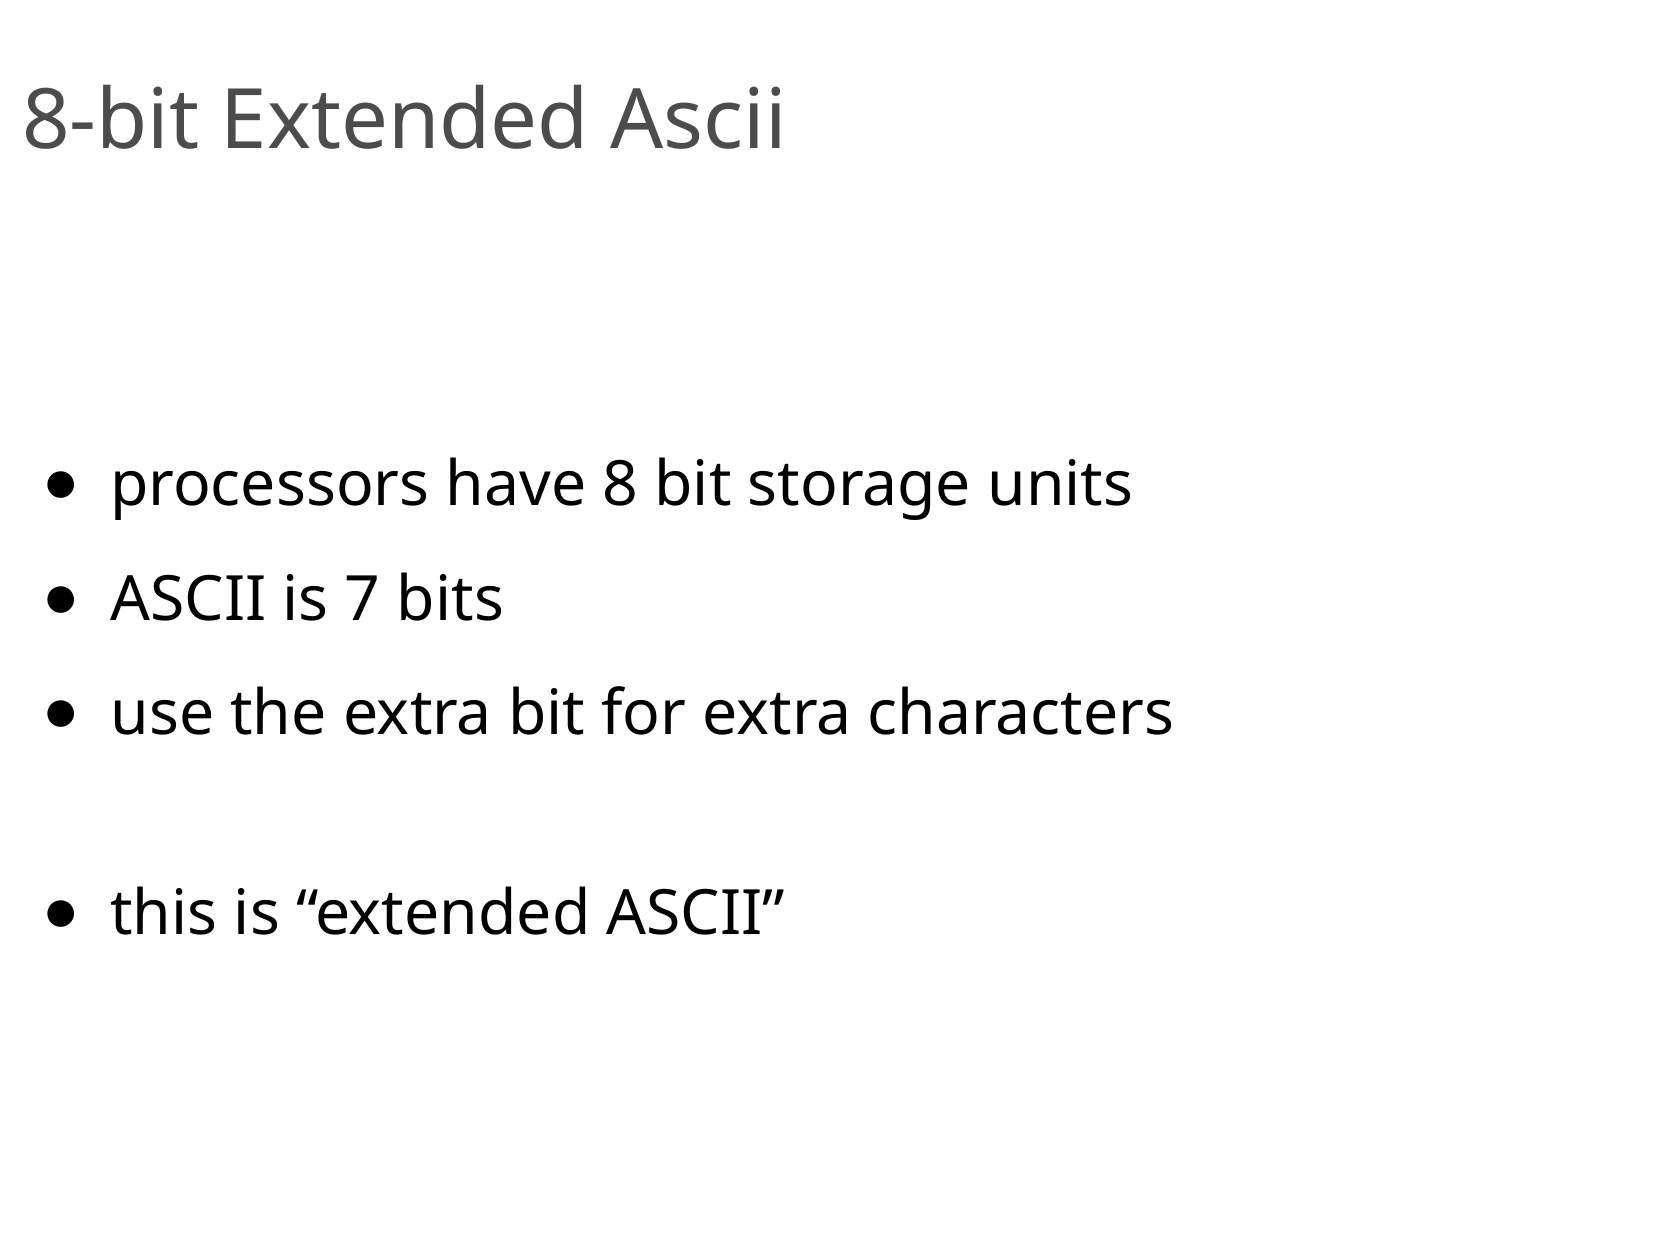

# 8-bit Extended Ascii
processors have 8 bit storage units
ASCII is 7 bits
use the extra bit for extra characters
this is “extended ASCII”